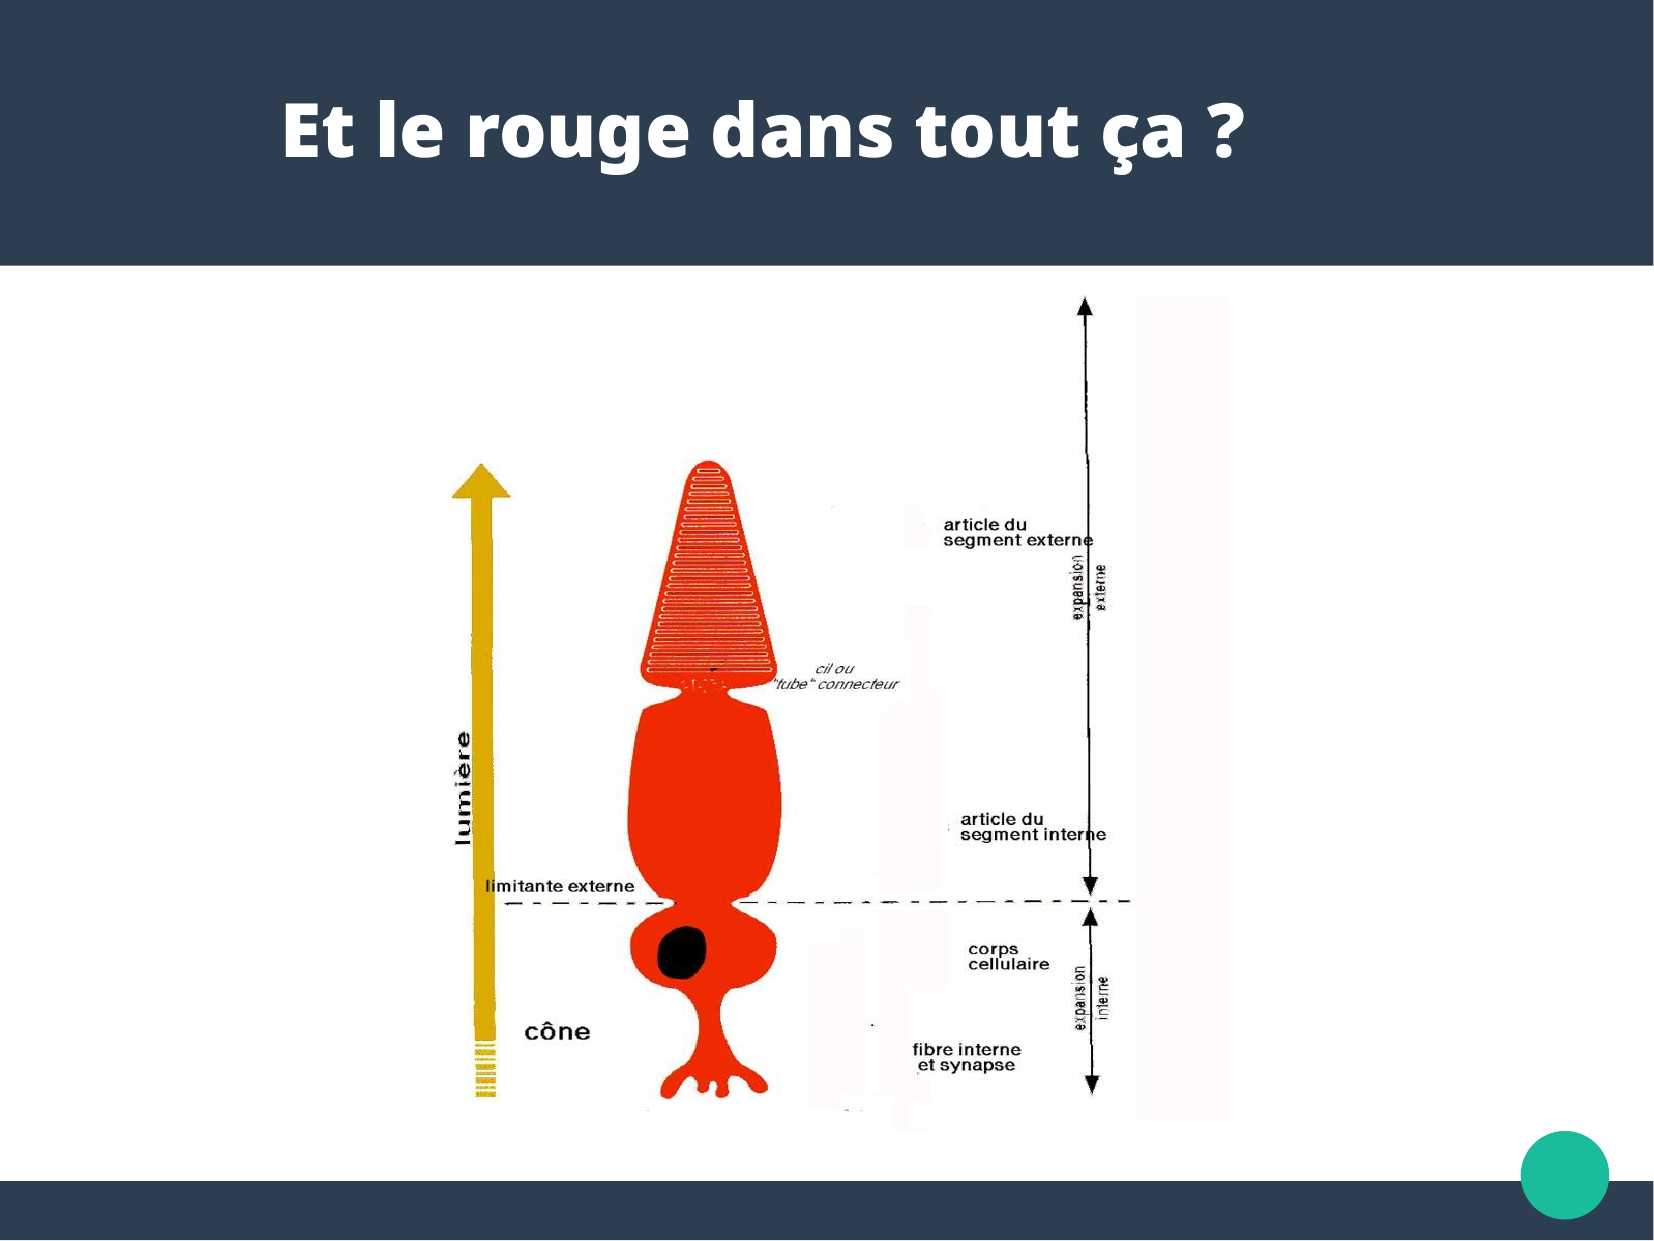

# Et le rouge dans tout ça ?